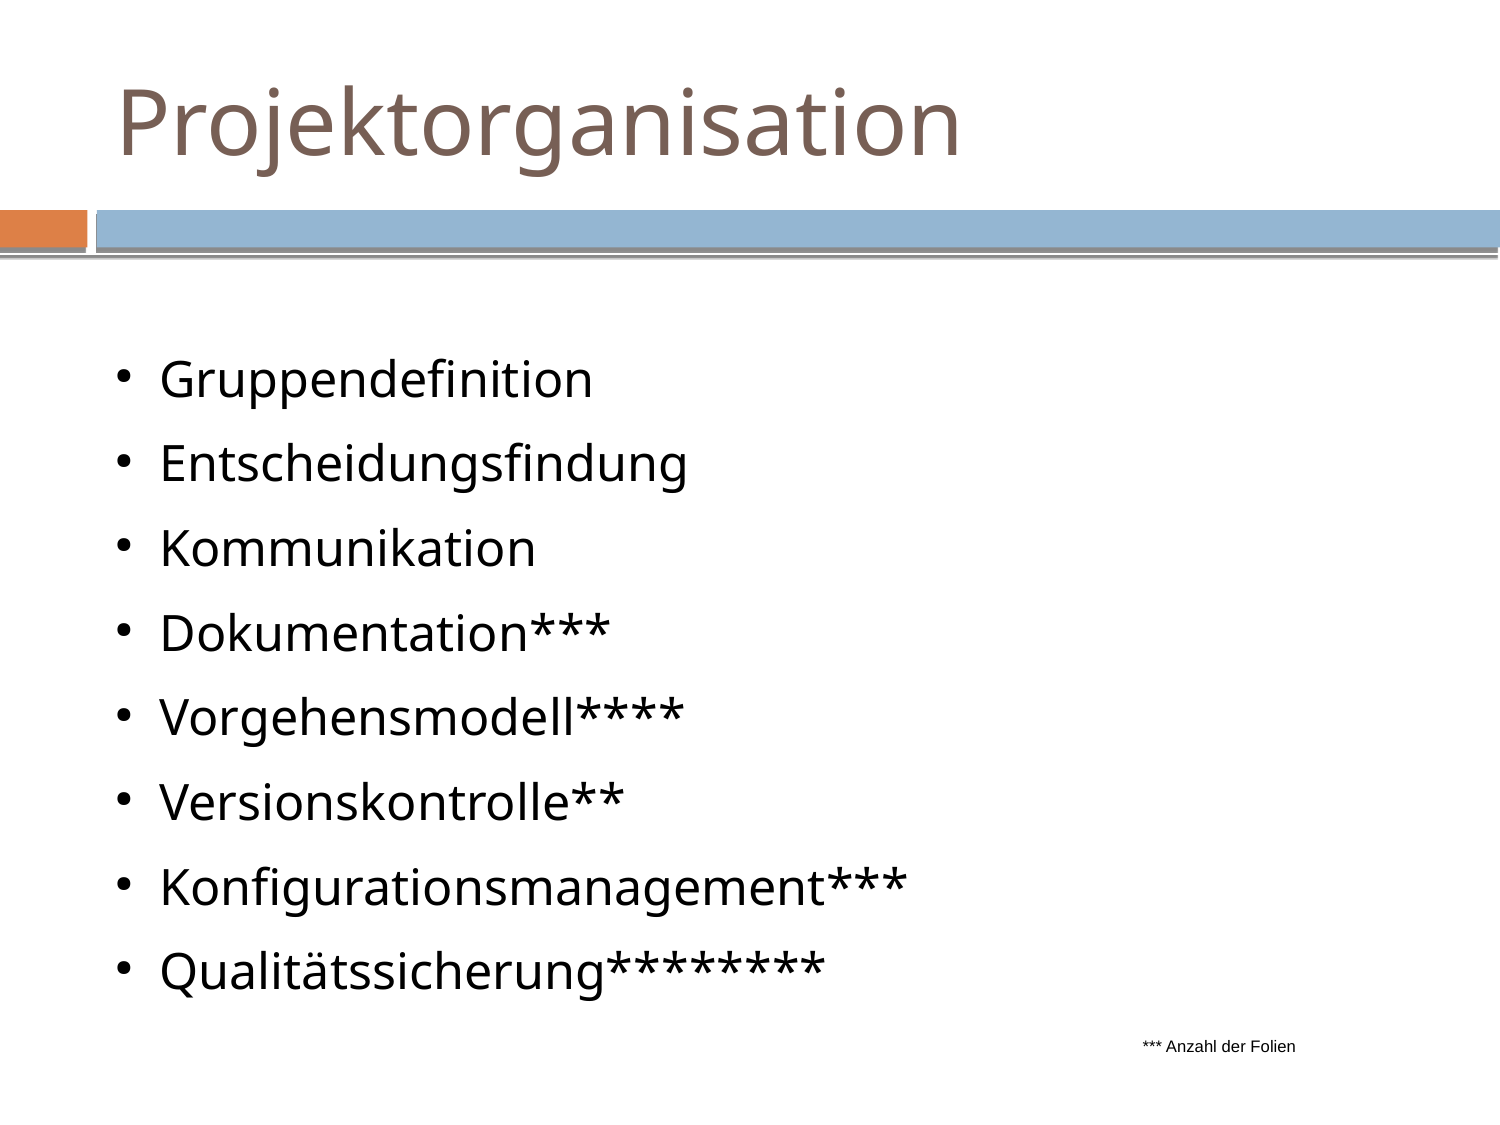

# Projektorganisation
Gruppendefinition
Entscheidungsfindung
Kommunikation
Dokumentation***
Vorgehensmodell****
Versionskontrolle**
Konfigurationsmanagement***
Qualitätssicherung********
*** Anzahl der Folien